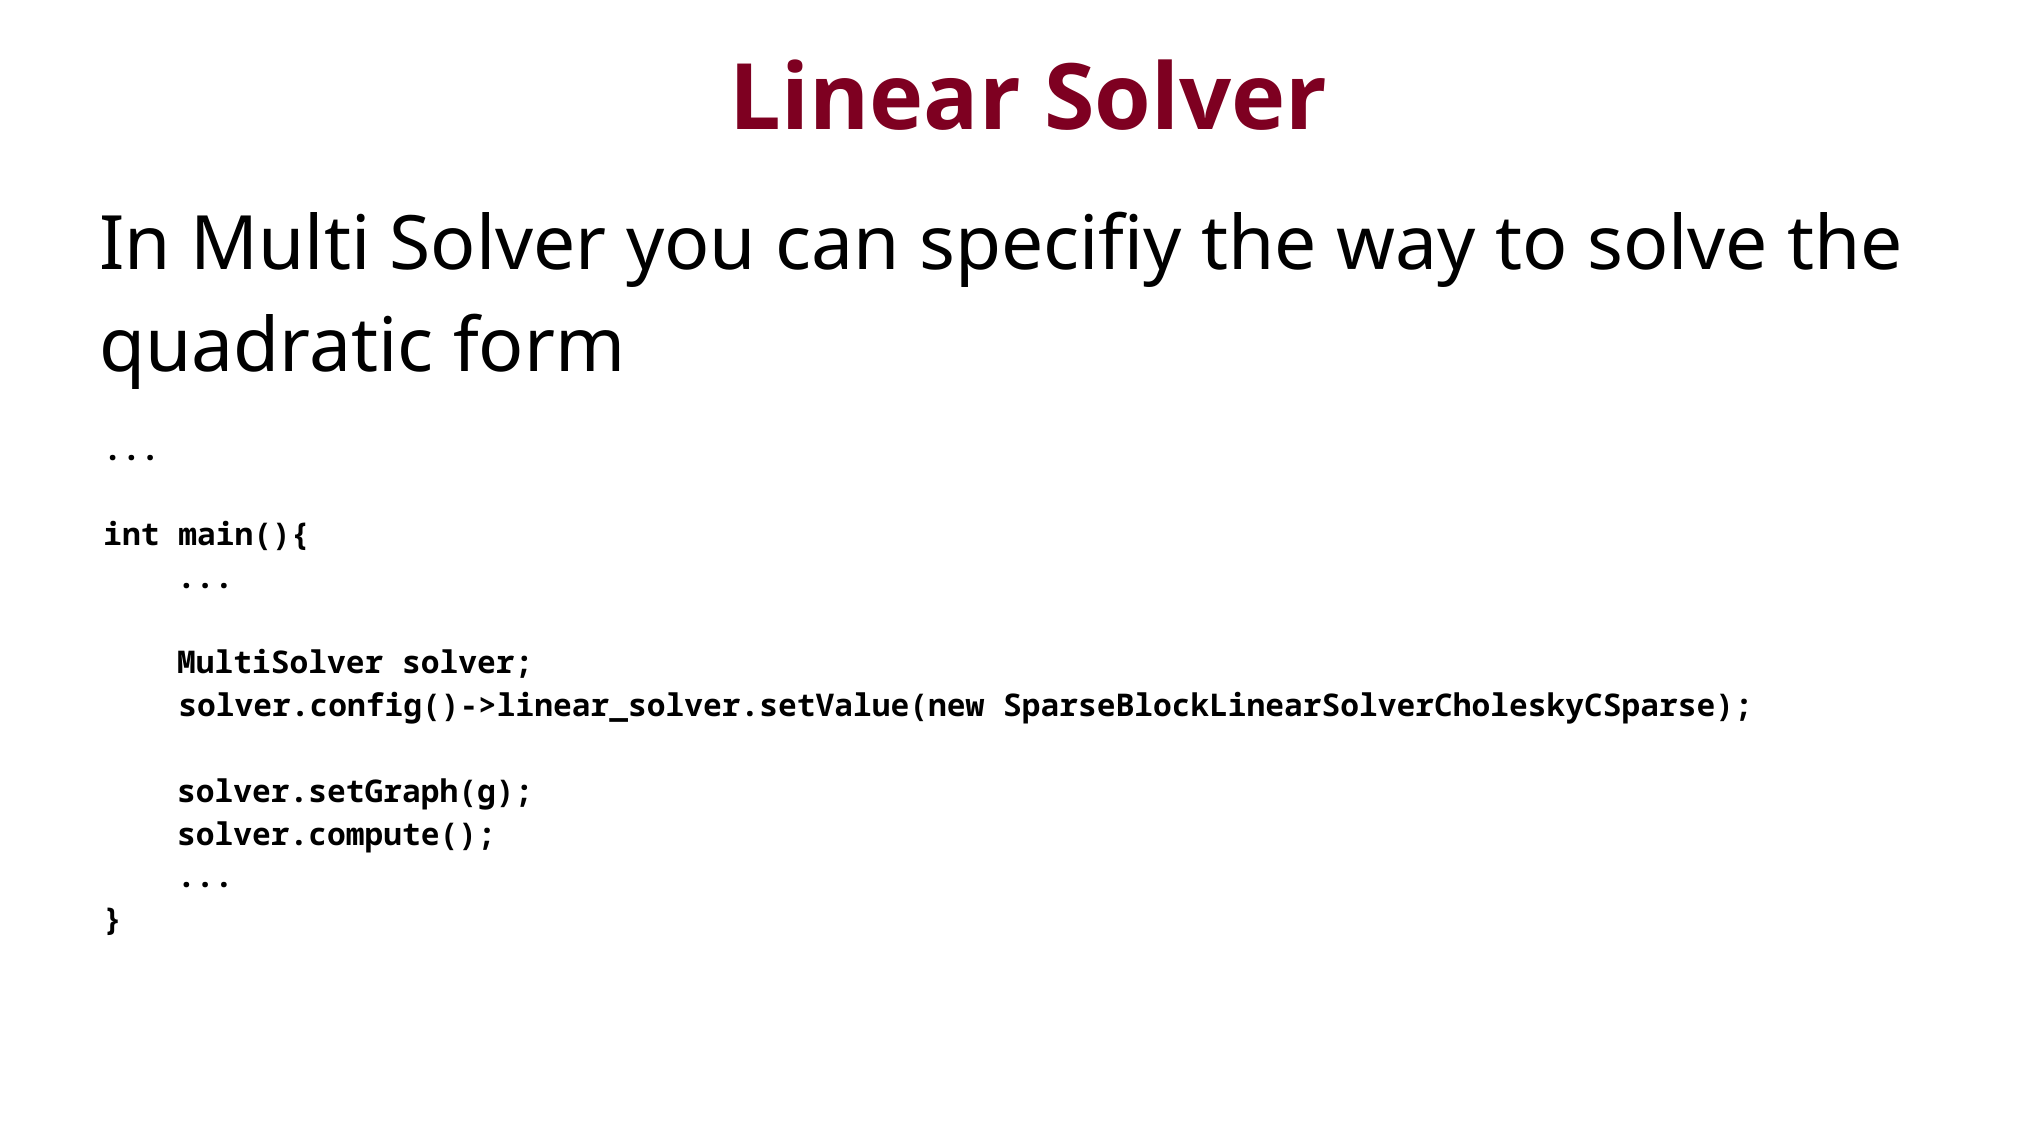

# Linear Solver
In Multi Solver you can specifiy the way to solve the quadratic form
...
int main(){
	...
	MultiSolver solver;
 solver.config()->linear_solver.setValue(new SparseBlockLinearSolverCholeskyCSparse);
	solver.setGraph(g);
	solver.compute();
	...
}